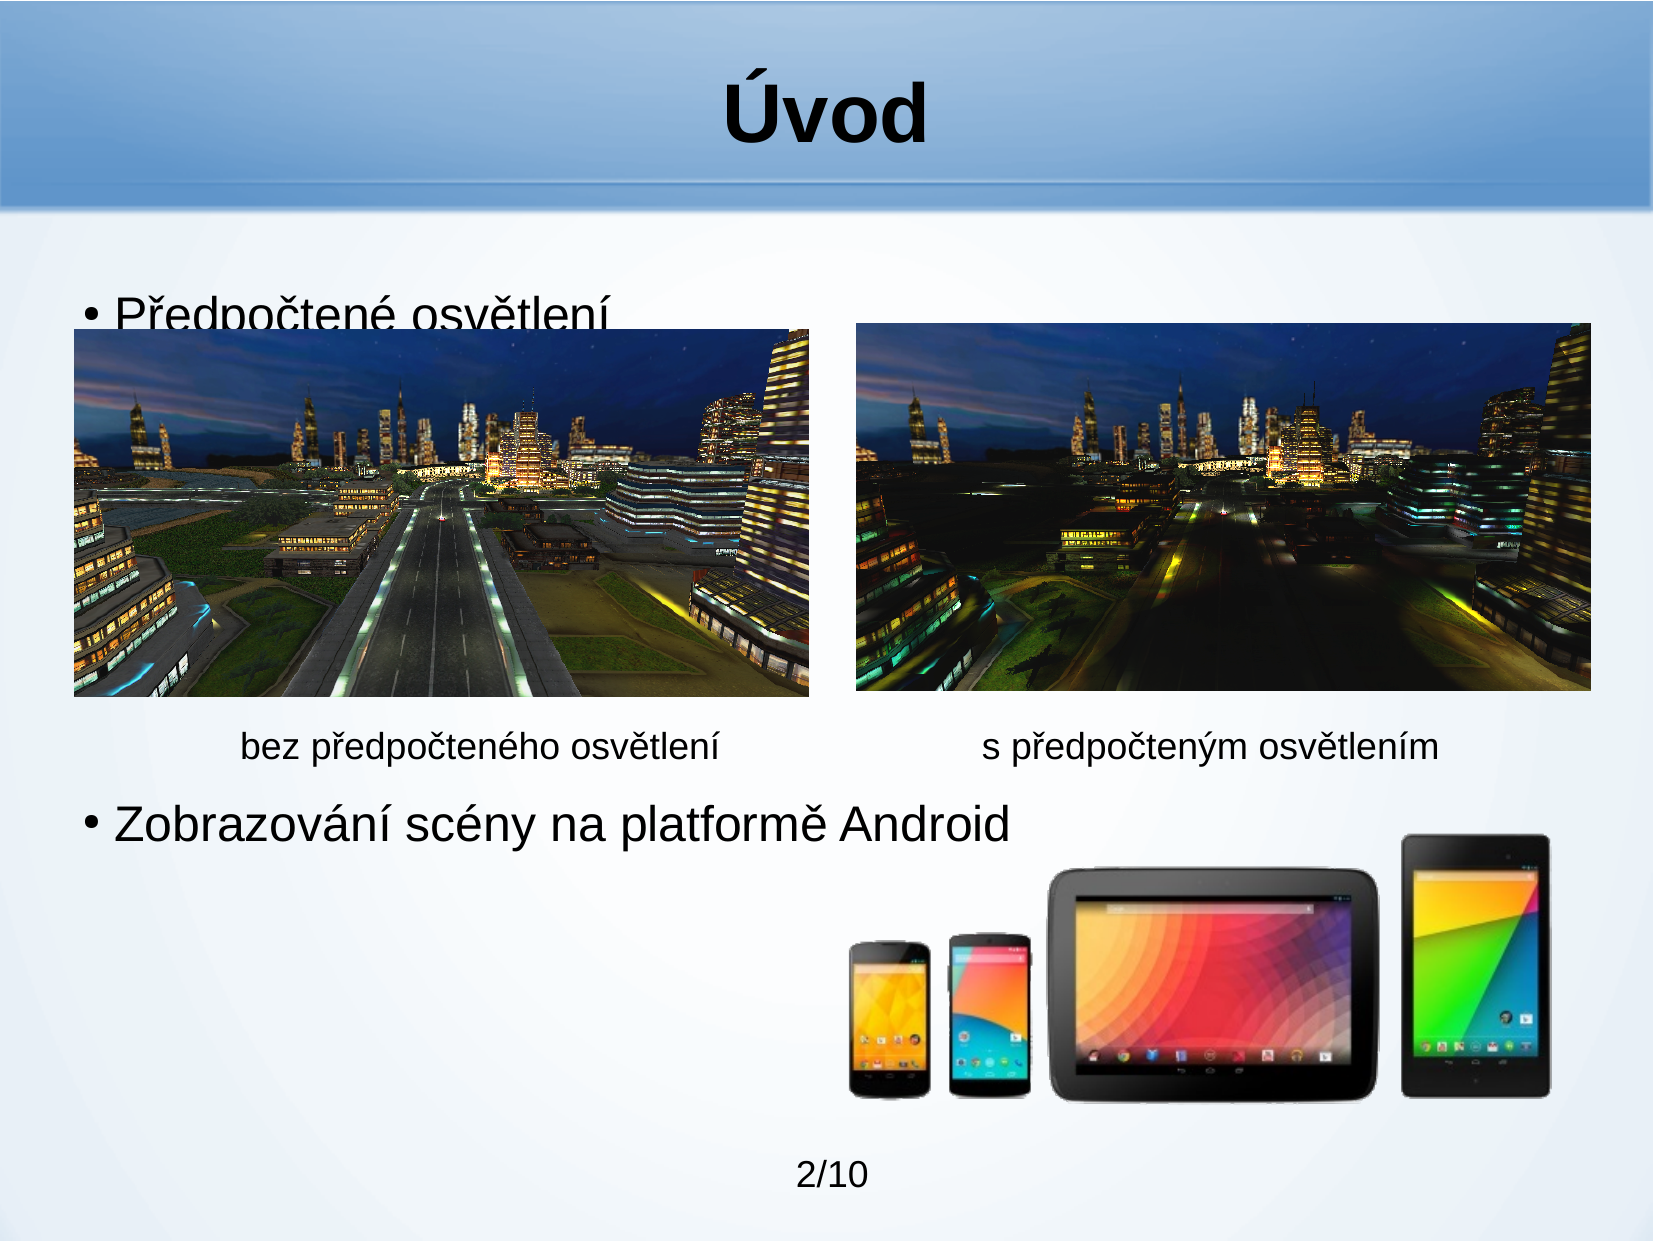

# Úvod
 Předpočtené osvětlení
 bez předpočteného osvětlení s předpočteným osvětlením
 Zobrazování scény na platformě Android